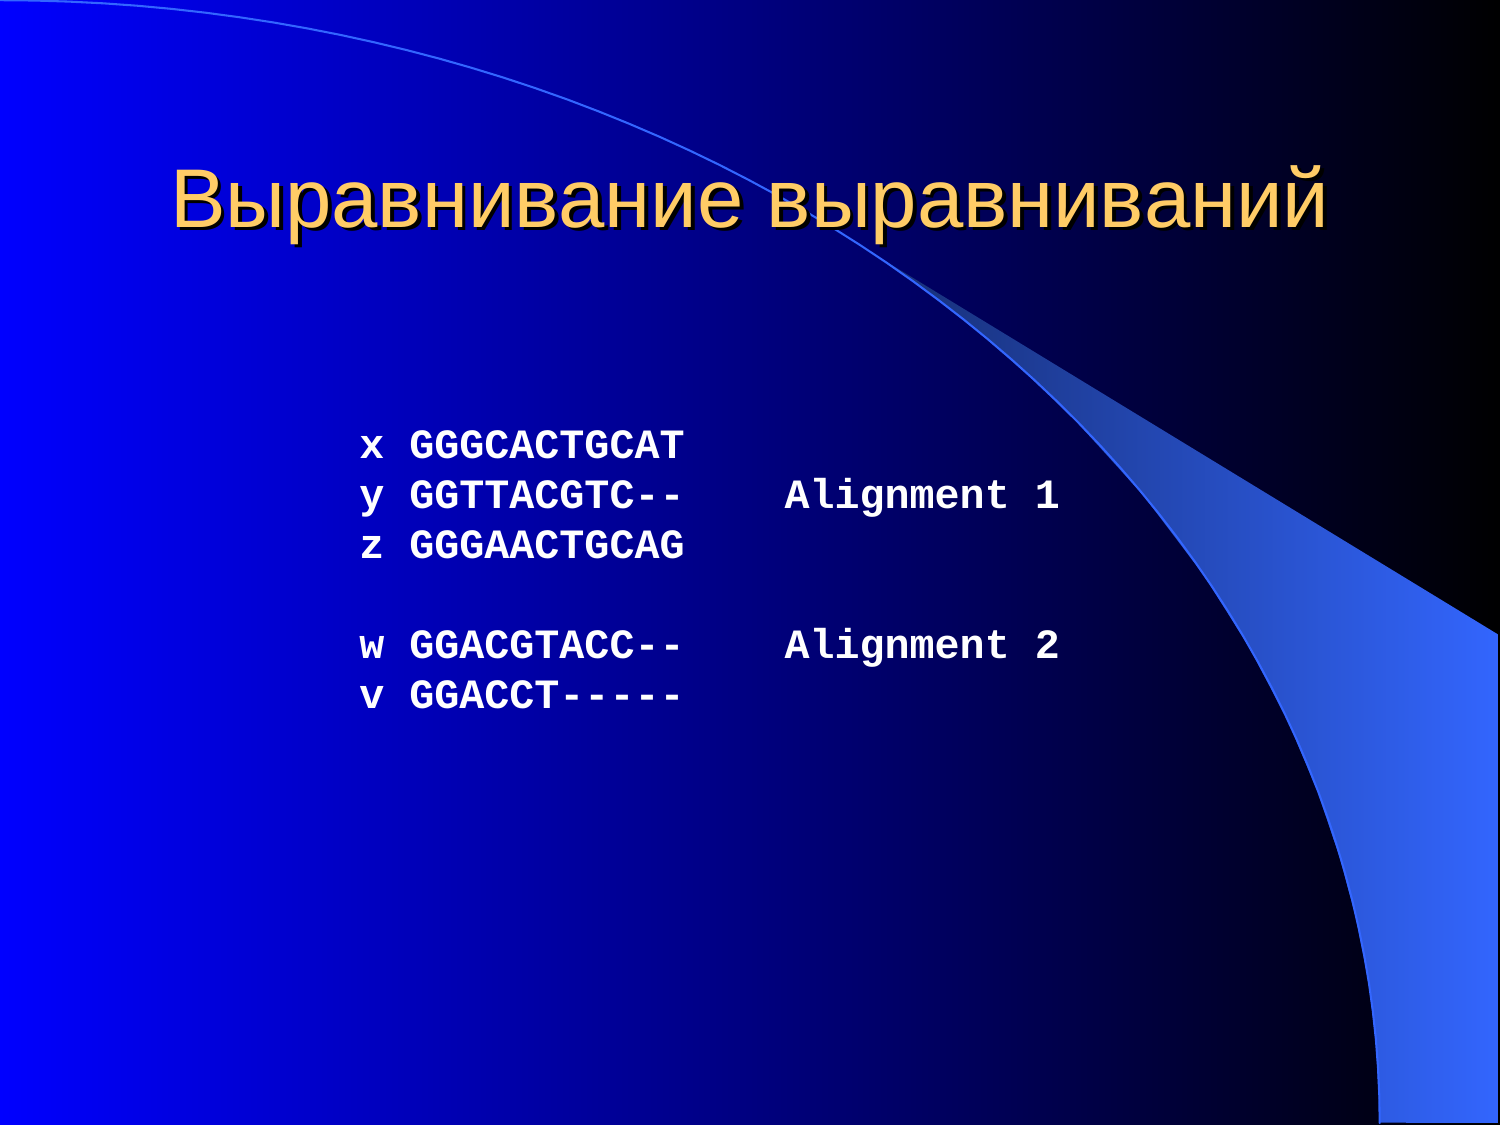

# Выравнивание выравниваний
	x GGGCACTGCAT
	y GGTTACGTC-- Alignment 1
	z GGGAACTGCAG
 	w GGACGTACC-- Alignment 2
	v GGACCT-----